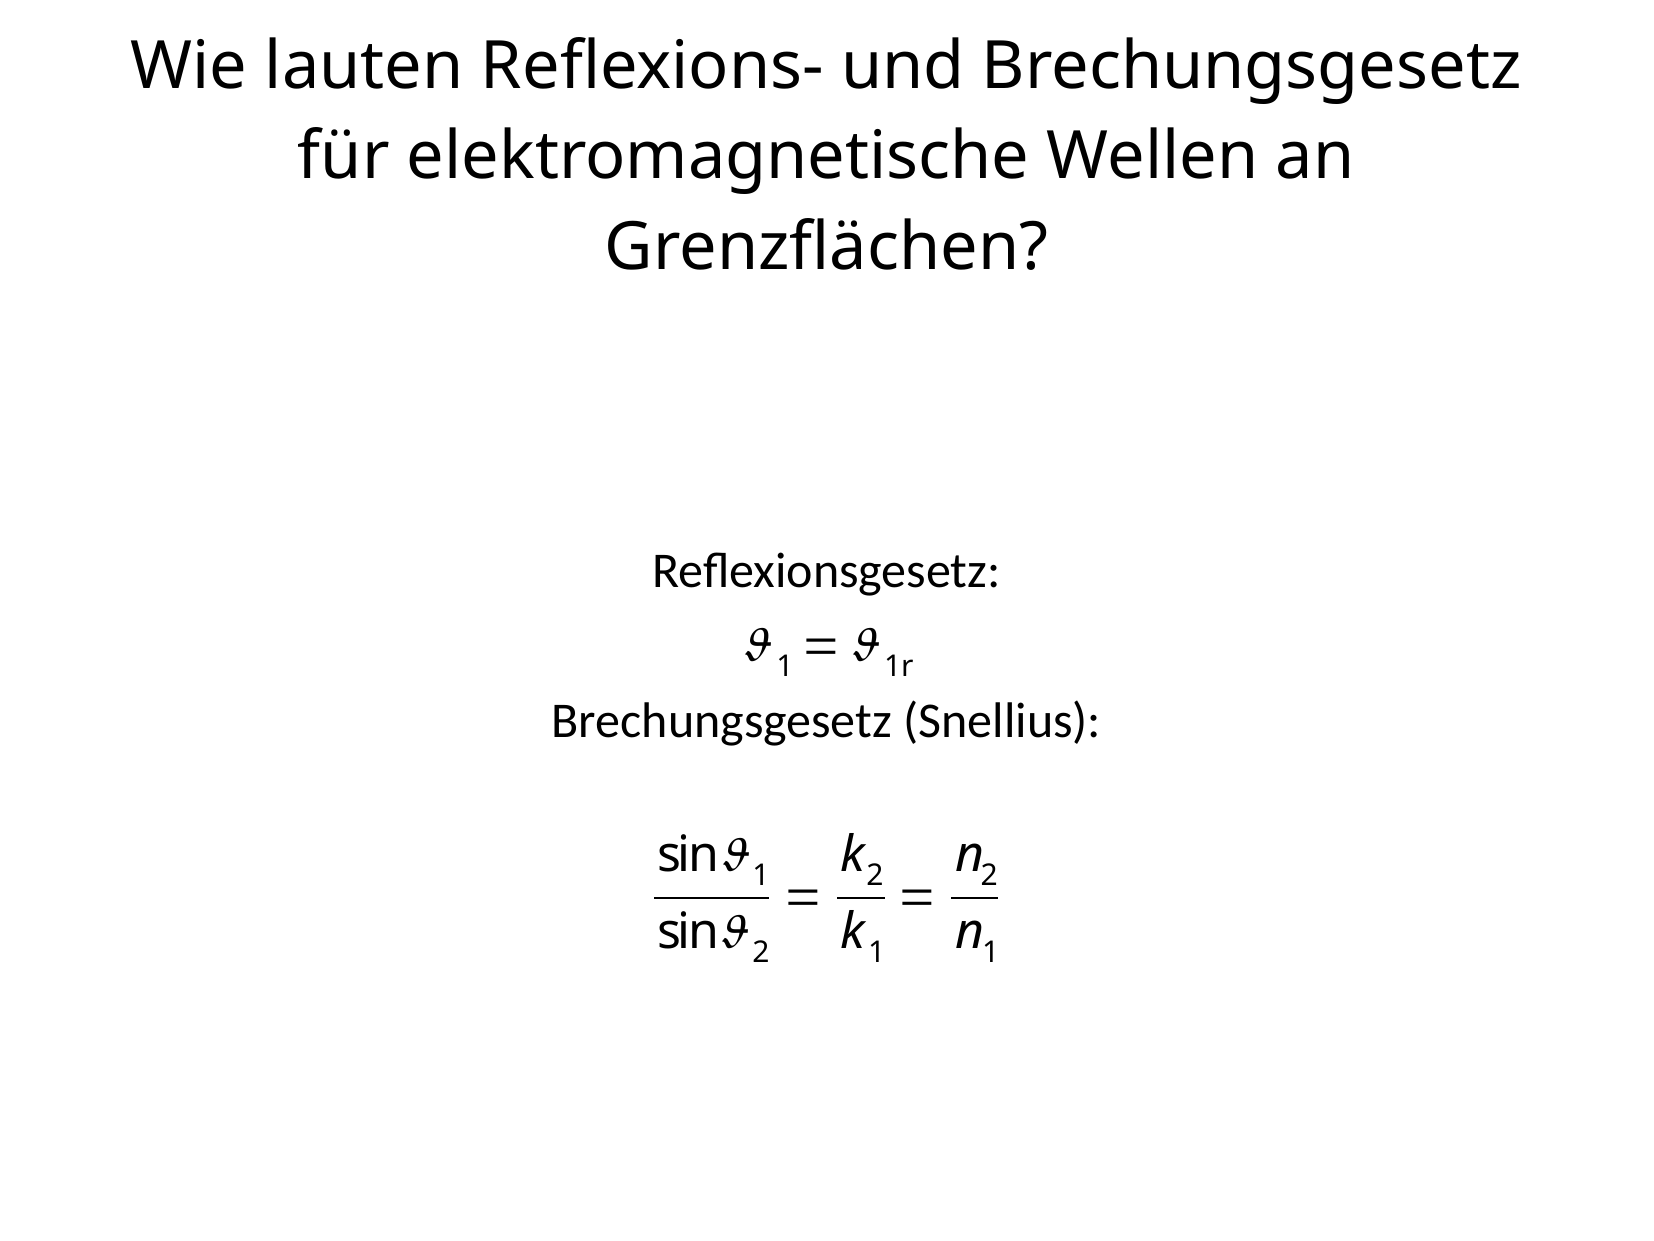

# Wie lauten Reflexions- und Brechungsgesetz für elektromagnetische Wellen an Grenzflächen?
Reflexionsgesetz:
Brechungsgesetz (Snellius):